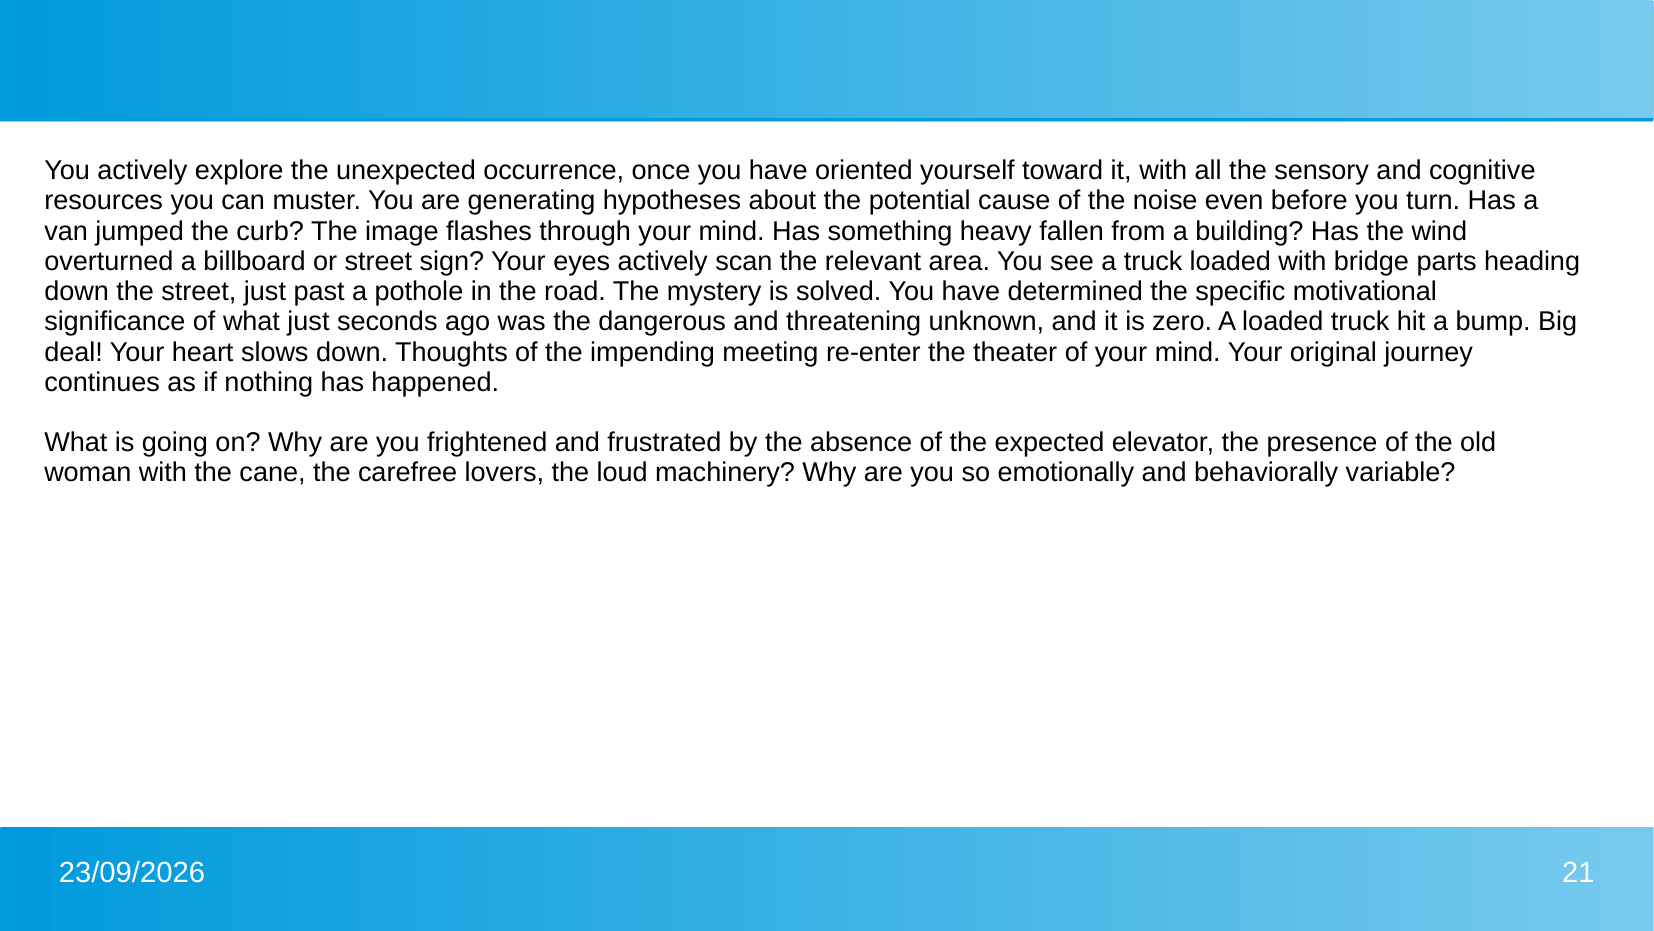

#
You actively explore the unexpected occurrence, once you have oriented yourself toward it, with all the sensory and cognitive resources you can muster. You are generating hypotheses about the potential cause of the noise even before you turn. Has a van jumped the curb? The image flashes through your mind. Has something heavy fallen from a building? Has the wind overturned a billboard or street sign? Your eyes actively scan the relevant area. You see a truck loaded with bridge parts heading down the street, just past a pothole in the road. The mystery is solved. You have determined the specific motivational significance of what just seconds ago was the dangerous and threatening unknown, and it is zero. A loaded truck hit a bump. Big deal! Your heart slows down. Thoughts of the impending meeting re-enter the theater of your mind. Your original journey continues as if nothing has happened.
What is going on? Why are you frightened and frustrated by the absence of the expected elevator, the presence of the old woman with the cane, the carefree lovers, the loud machinery? Why are you so emotionally and behaviorally variable?
21